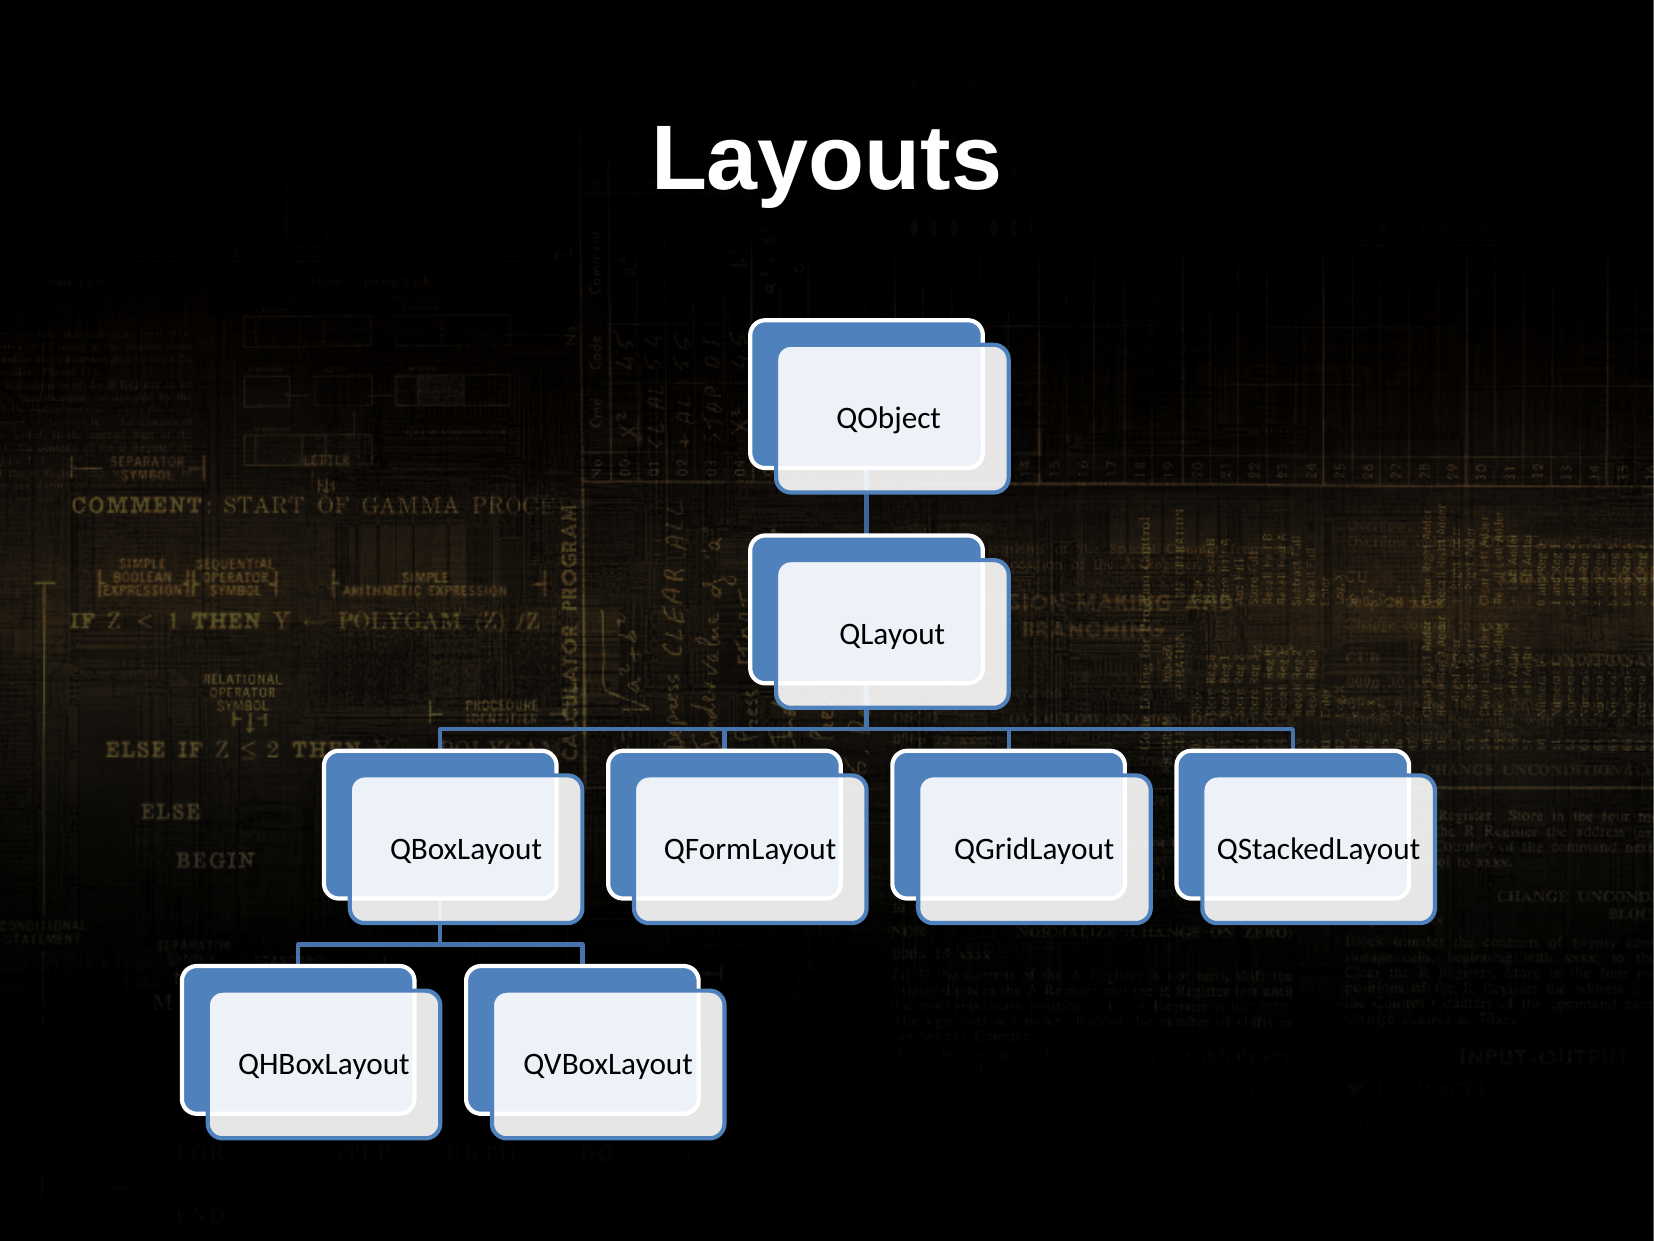

# Layouts
QObject
QLayout
QBoxLayout
QFormLayout
QGridLayout
QStackedLayout
QHBoxLayout
QVBoxLayout